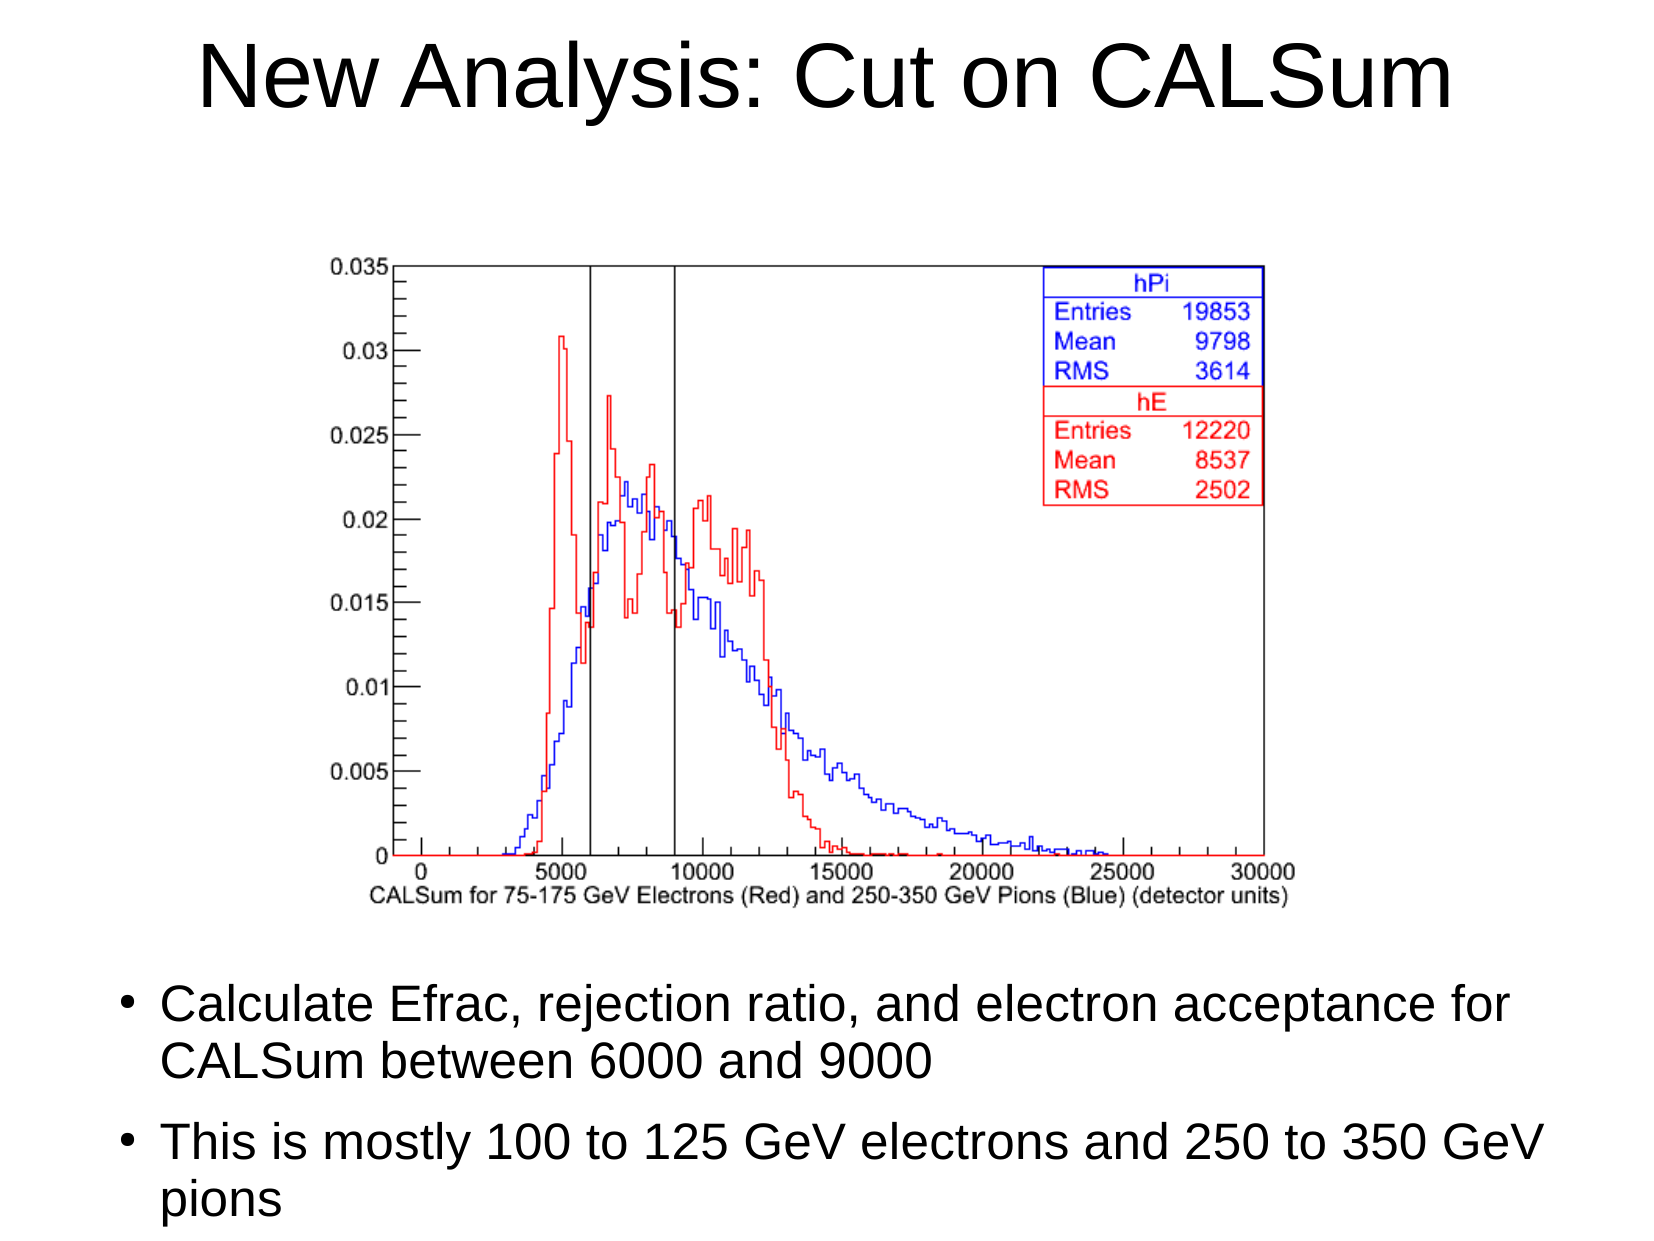

# New Analysis: Cut on CALSum
Calculate Efrac, rejection ratio, and electron acceptance for CALSum between 6000 and 9000
This is mostly 100 to 125 GeV electrons and 250 to 350 GeV pions